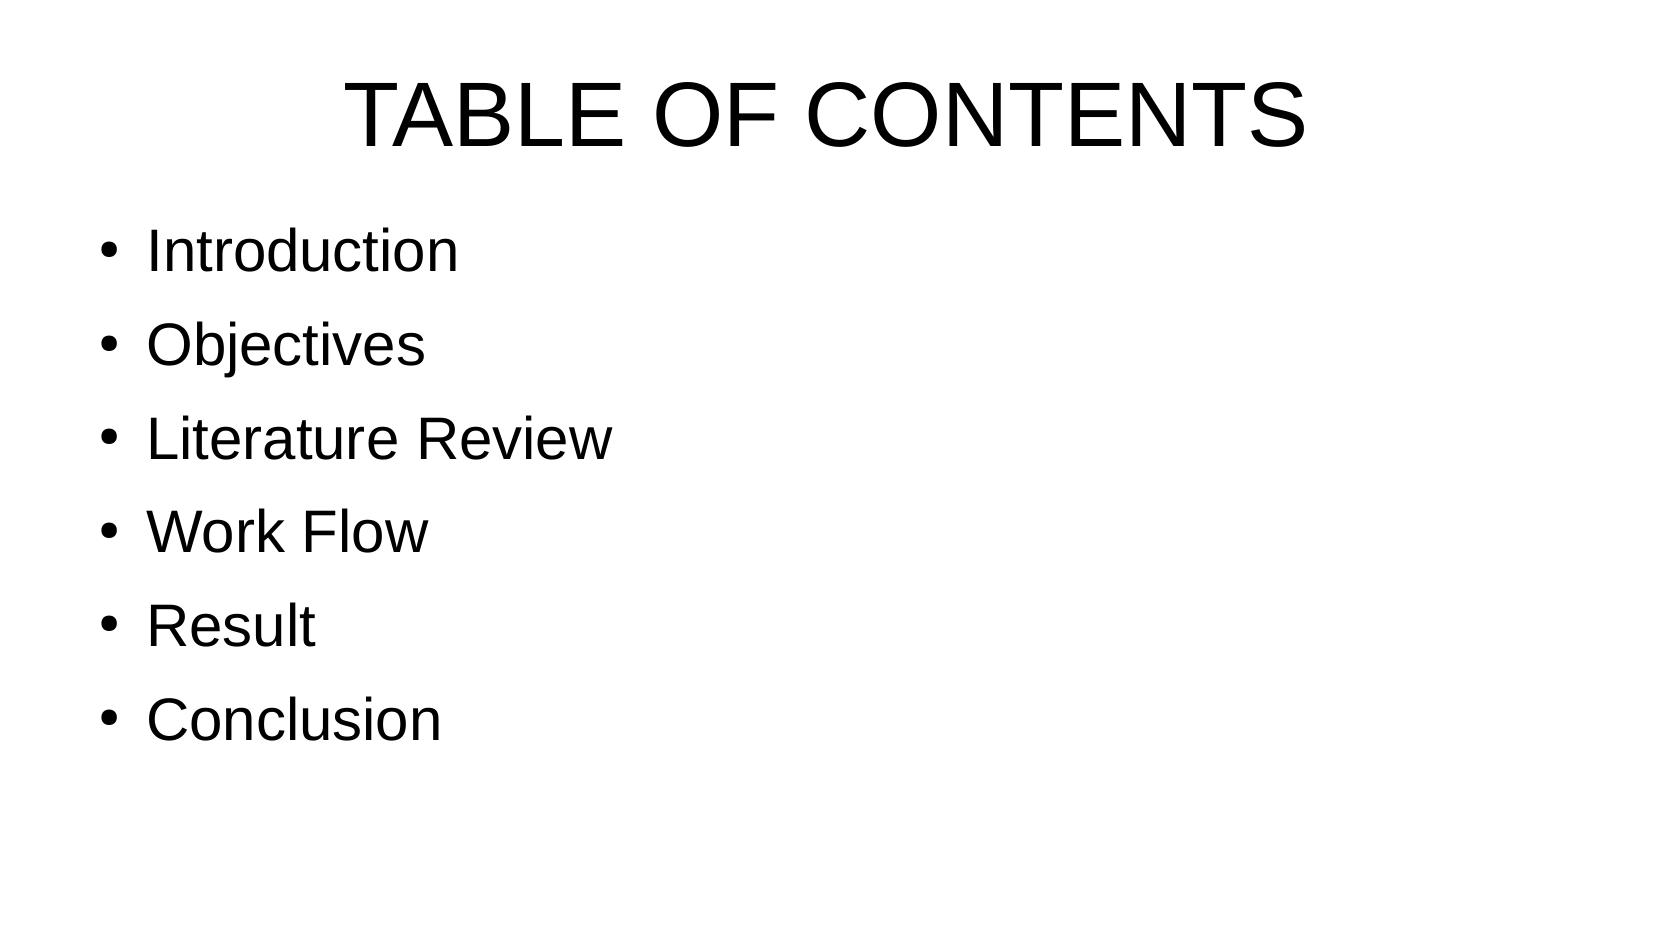

# TABLE OF CONTENTS
Introduction
Objectives
Literature Review
Work Flow
Result
Conclusion